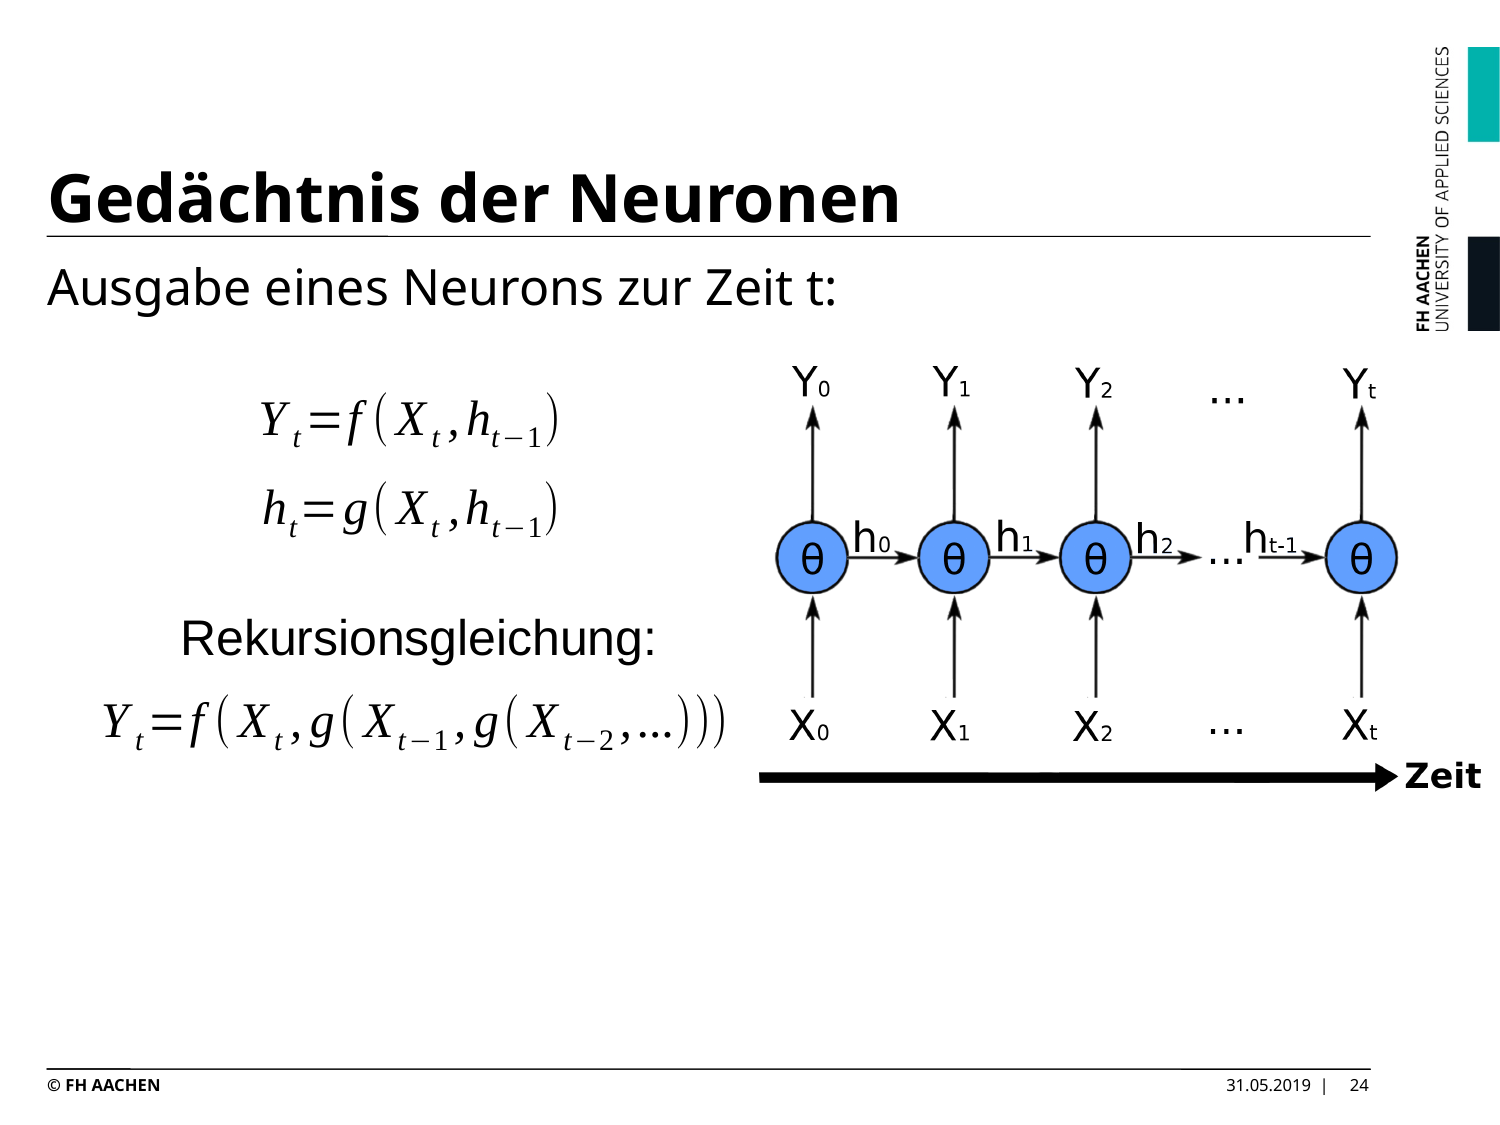

# Gedächtnis der Neuronen
Ausgabe eines Neurons zur Zeit t:
Rekursionsgleichung:
31.05.2019
24